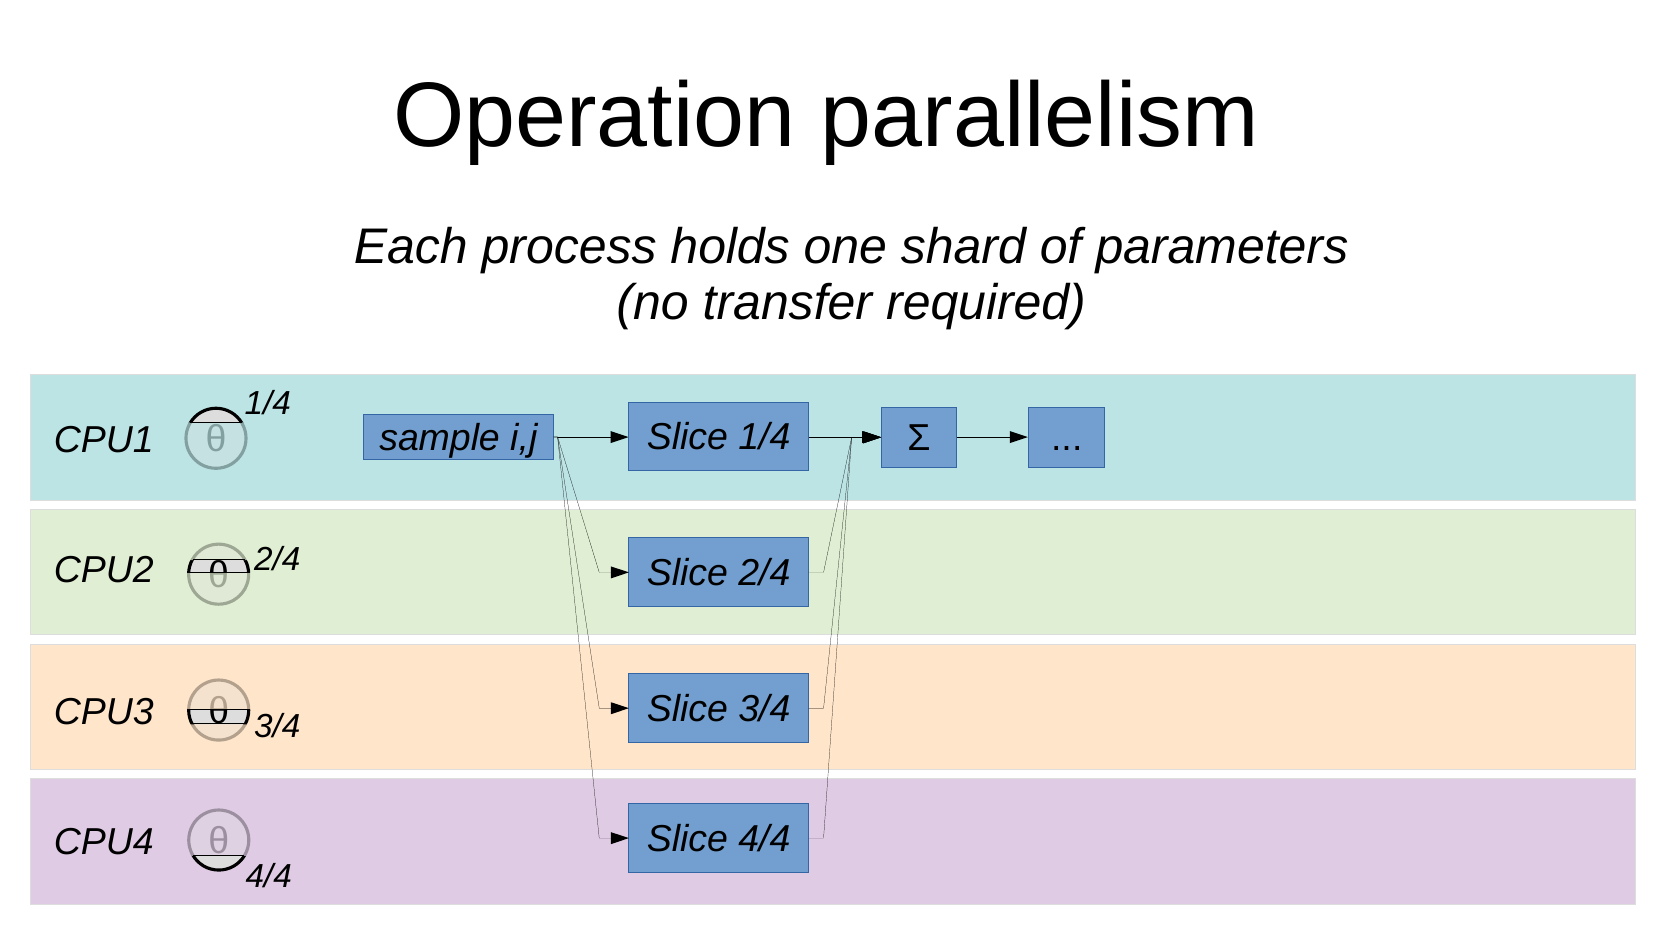

# Operation parallelism
Each process holds one shard of parameters
(no transfer required)
1/4
Slice 1/4
Σ
...
θ
CPU1
sample i,j
2/4
Slice 2/4
CPU2
θ
Slice 3/4
θ
CPU3
3/4
Slice 4/4
θ
CPU4
4/4